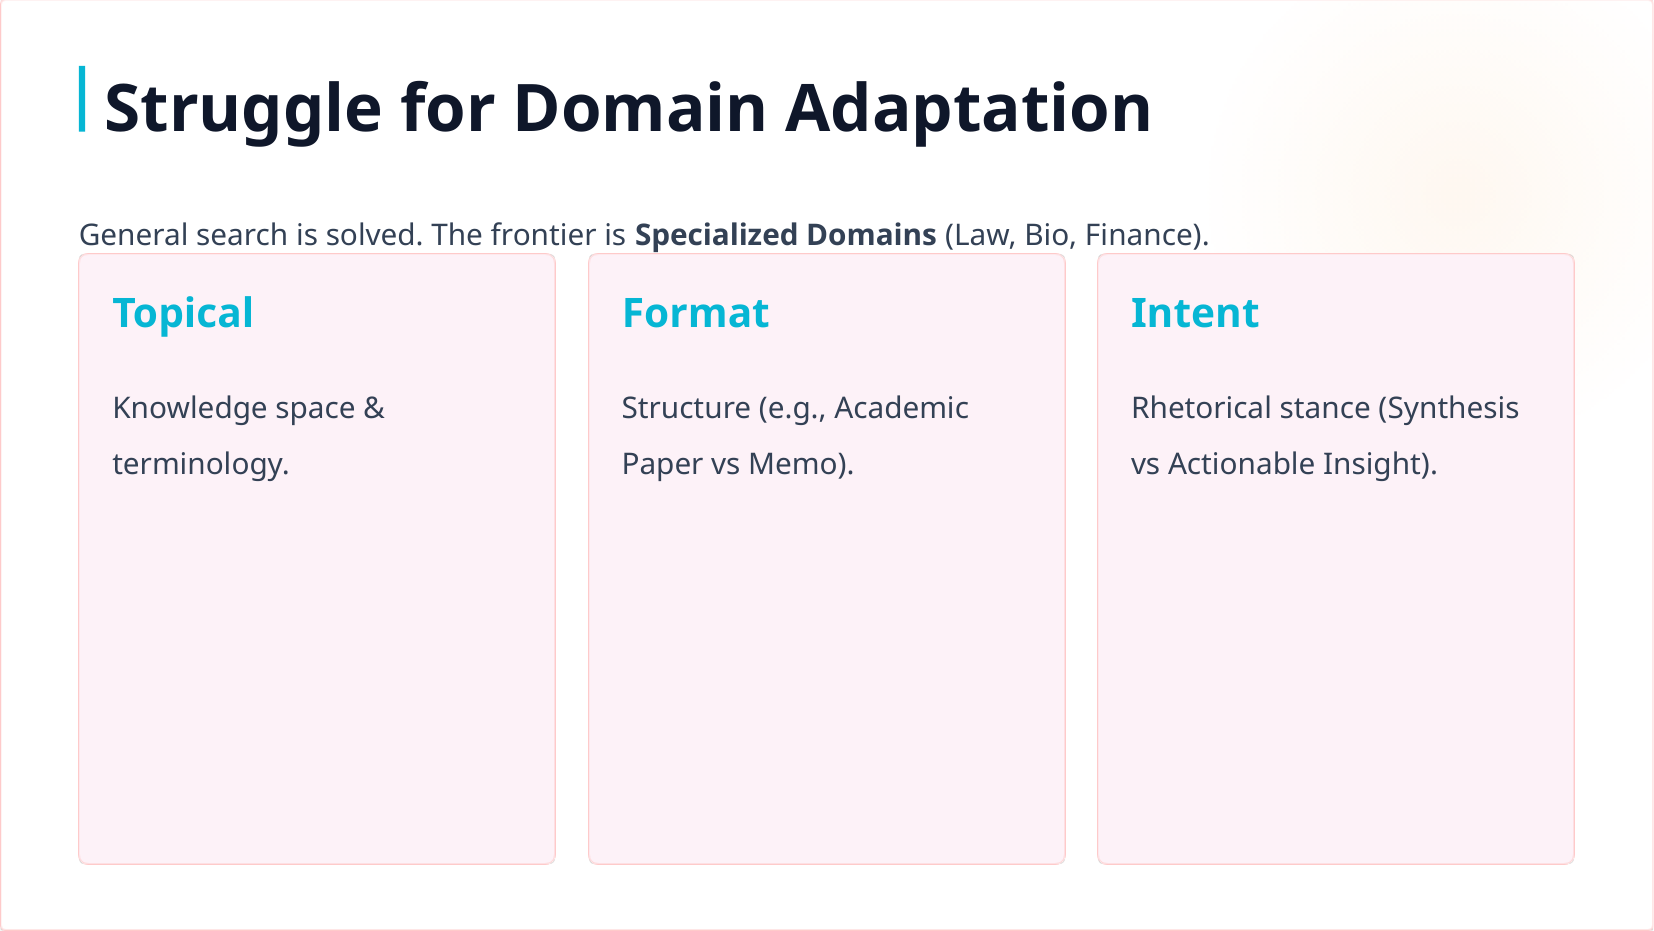

Struggle for Domain Adaptation
General search is solved. The frontier is Specialized Domains (Law, Bio, Finance).
Topical
Format
Intent
Knowledge space & terminology.
Structure (e.g., Academic Paper vs Memo).
Rhetorical stance (Synthesis vs Actionable Insight).